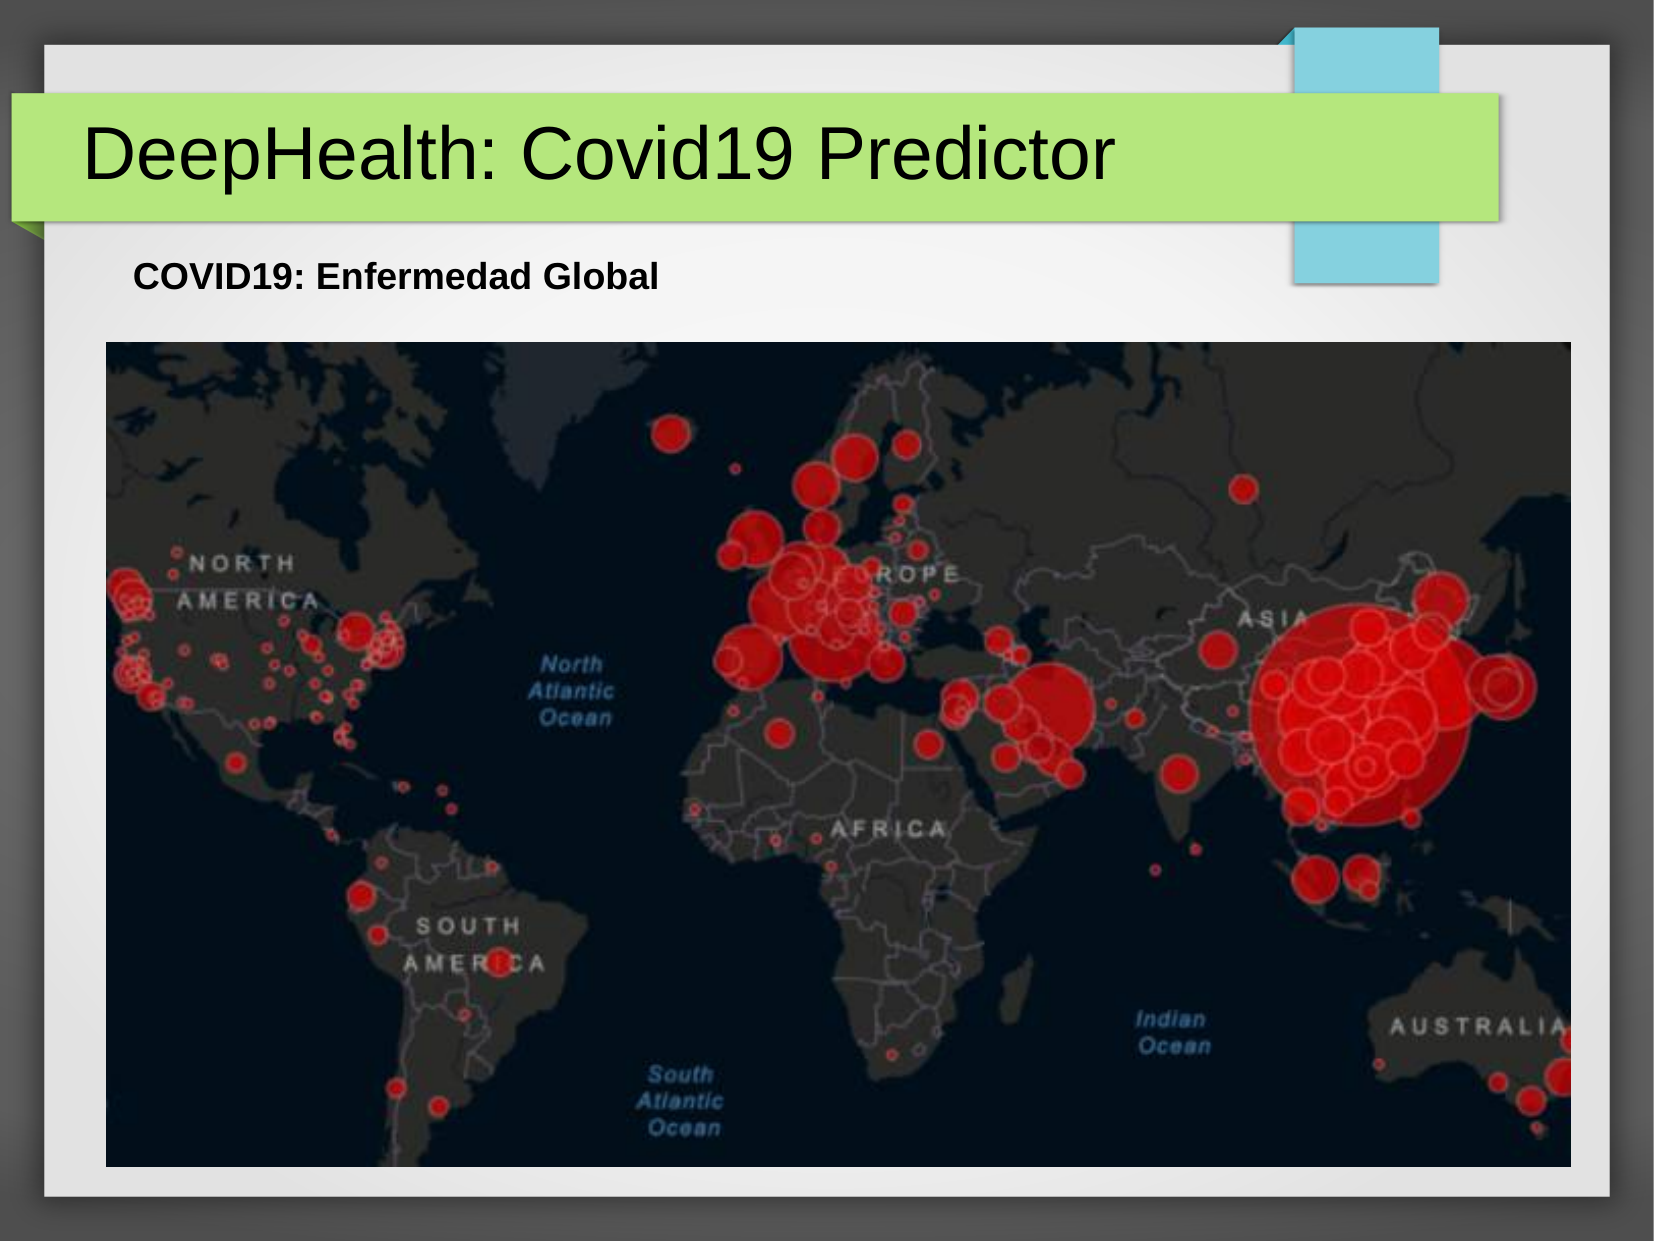

# DeepHealth: Covid19 Predictor
COVID19: Enfermedad Global